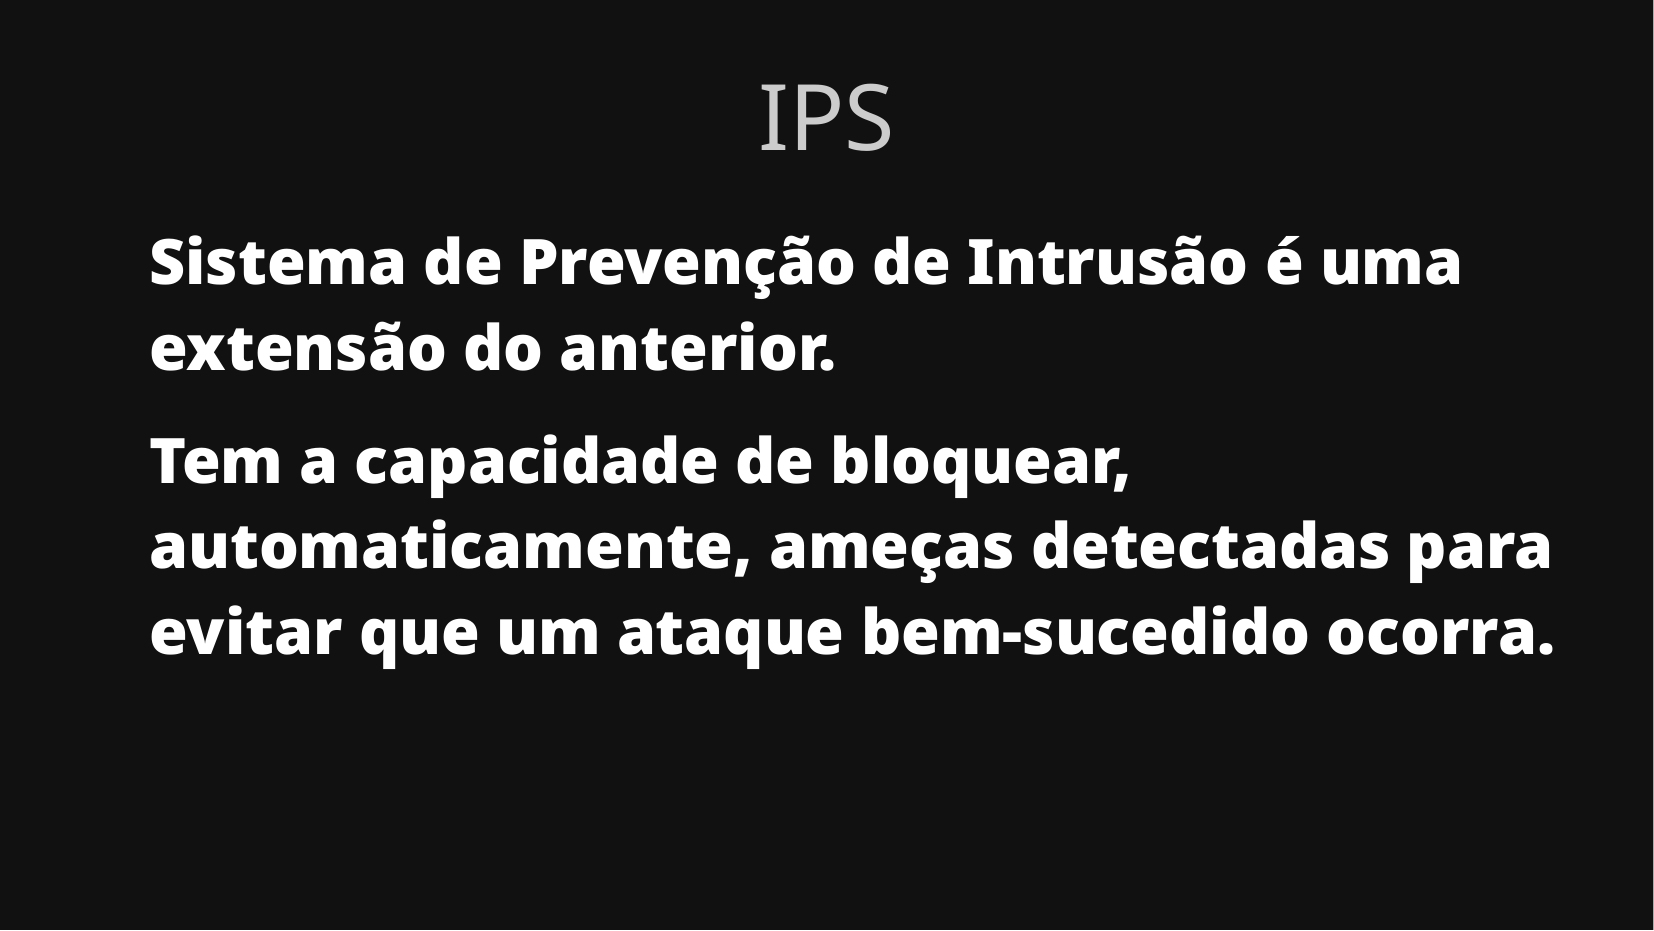

# IPS
Sistema de Prevenção de Intrusão é uma extensão do anterior.
Tem a capacidade de bloquear, automaticamente, ameças detectadas para evitar que um ataque bem-sucedido ocorra.